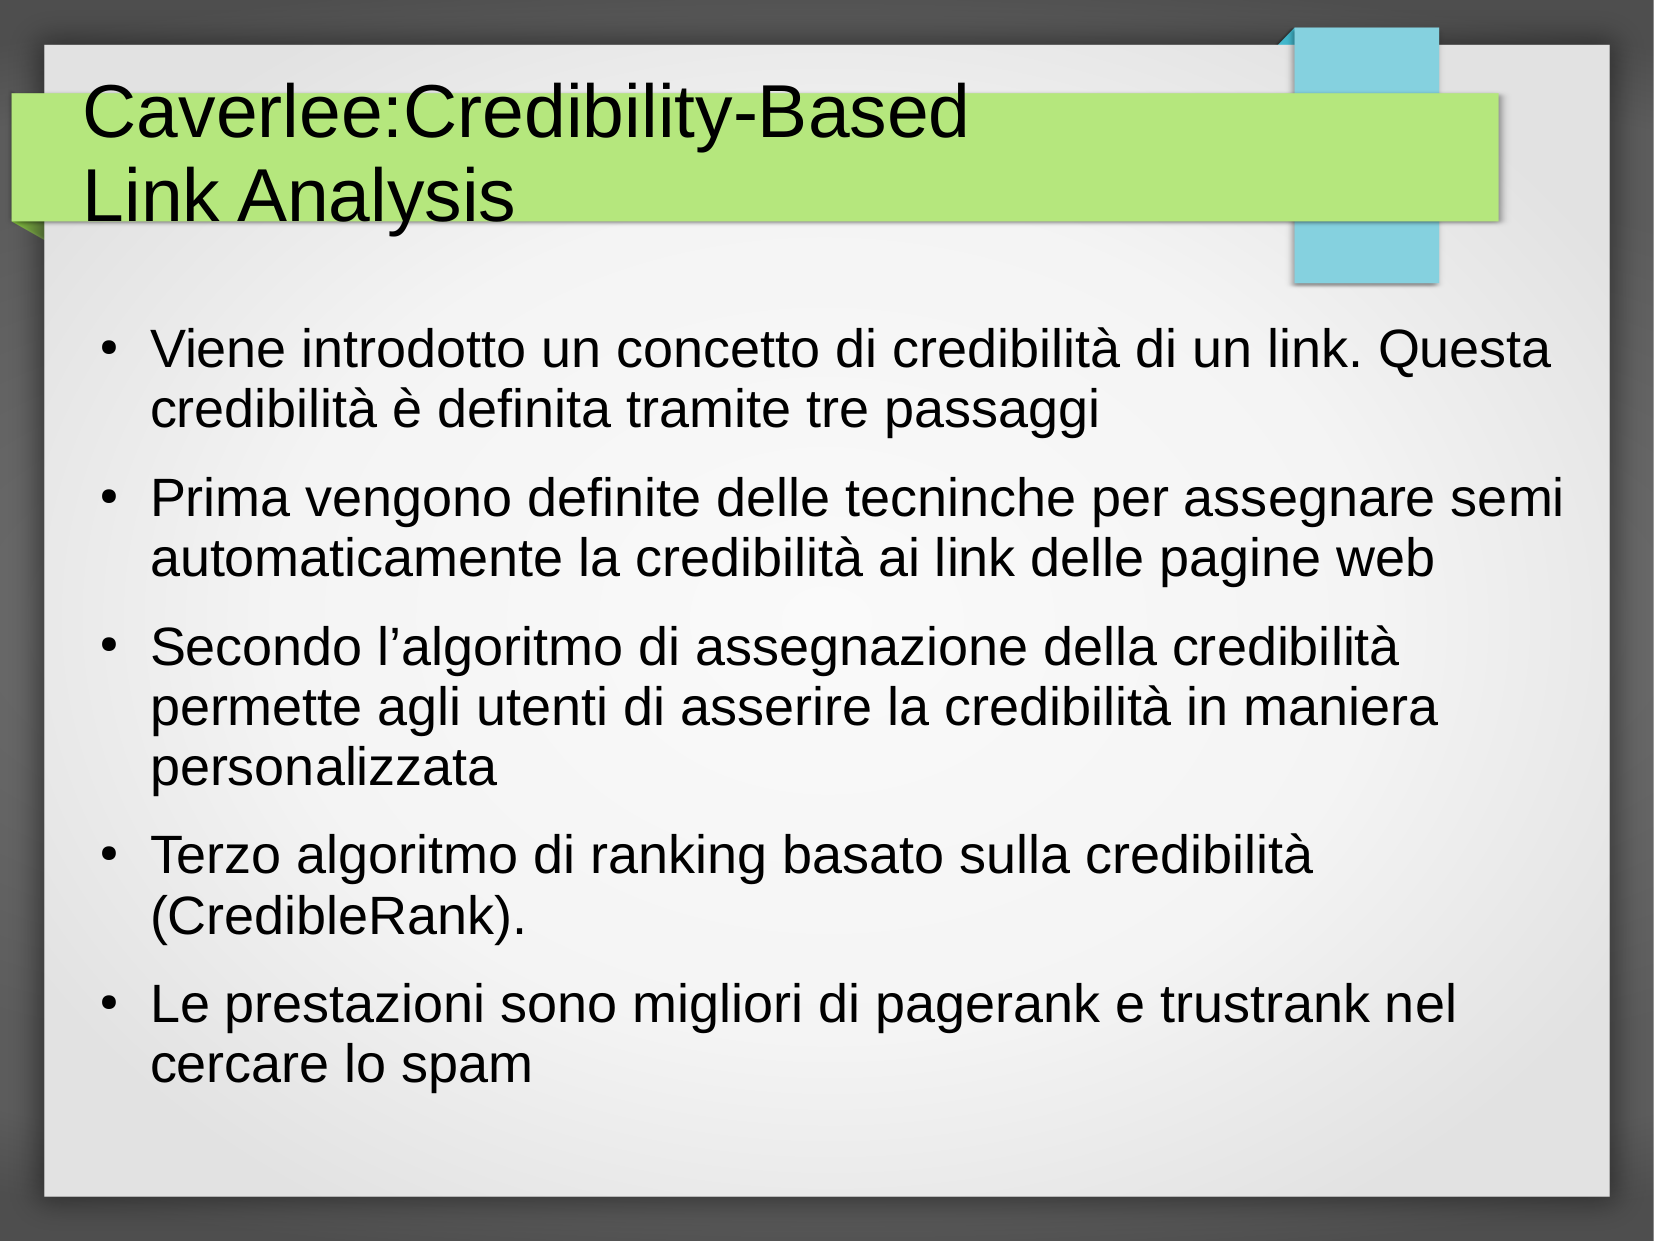

# Caverlee:Credibility-Based Link Analysis
Viene introdotto un concetto di credibilità di un link. Questa credibilità è definita tramite tre passaggi
Prima vengono definite delle tecninche per assegnare semi automaticamente la credibilità ai link delle pagine web
Secondo l’algoritmo di assegnazione della credibilità permette agli utenti di asserire la credibilità in maniera personalizzata
Terzo algoritmo di ranking basato sulla credibilità (CredibleRank).
Le prestazioni sono migliori di pagerank e trustrank nel cercare lo spam